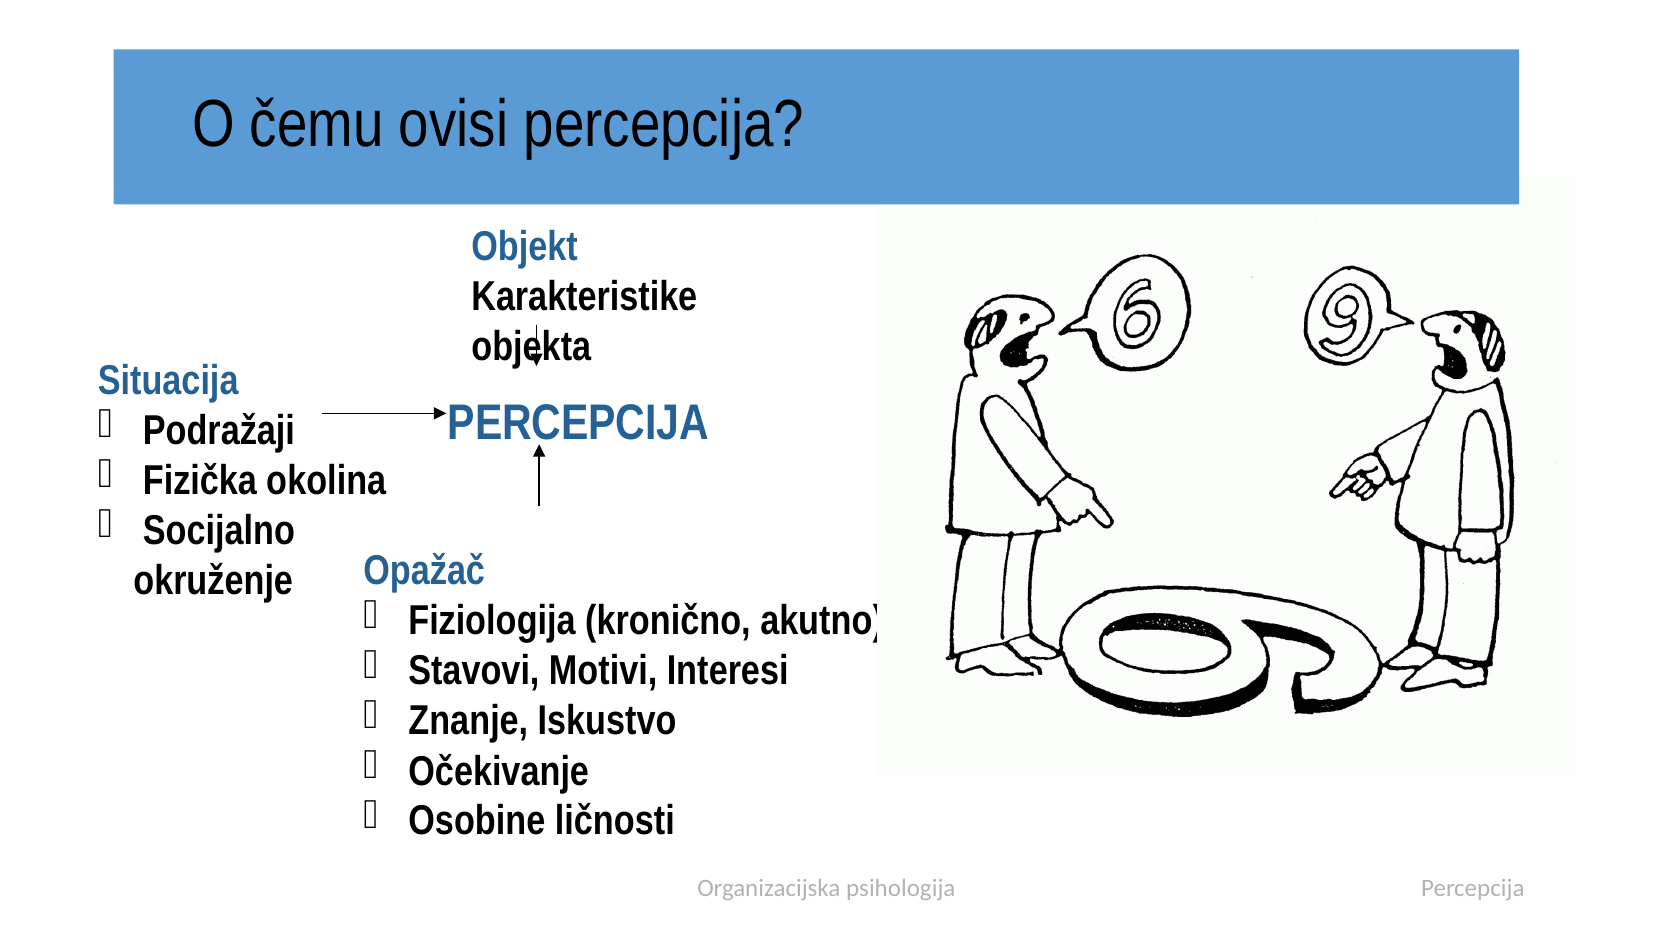

O čemu ovisi percepcija?
Objekt
Karakteristike objekta
Situacija
 Podražaji
 Fizička okolina
 Socijalno okruženje
PERCEPCIJA
Opažač
 Fiziologija (kronično, akutno)
 Stavovi, Motivi, Interesi
 Znanje, Iskustvo
 Očekivanje
 Osobine ličnosti
Organizacijska psihologija
Percepcija